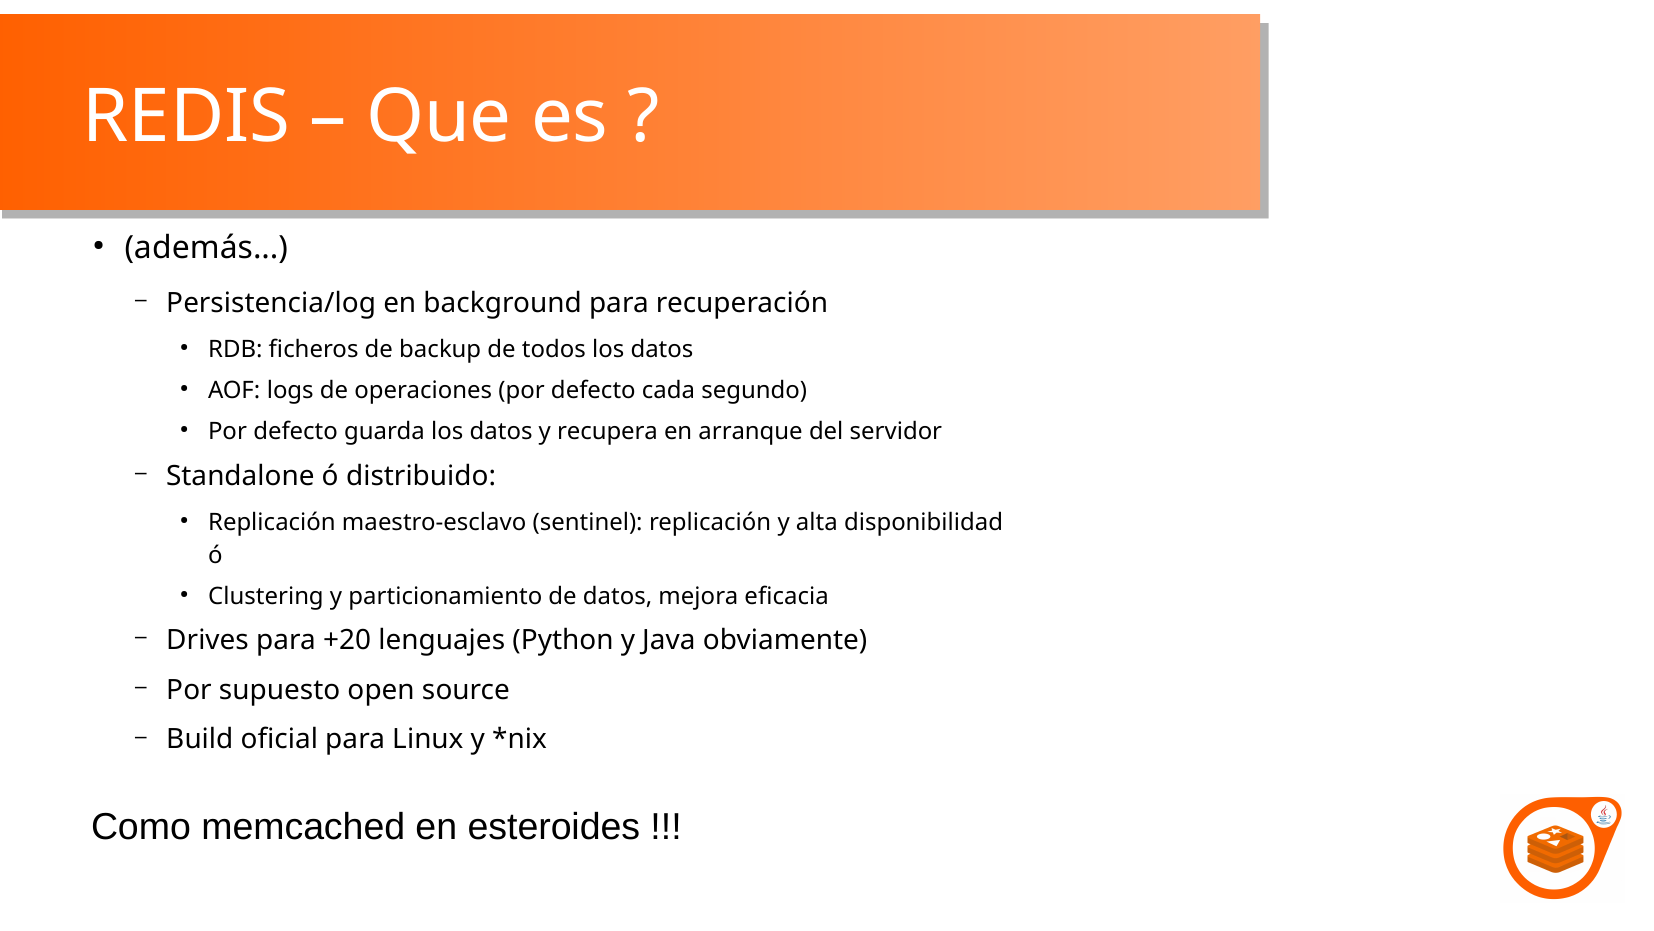

# REDIS – Que es ?
(además...)
Persistencia/log en background para recuperación
RDB: ficheros de backup de todos los datos
AOF: logs de operaciones (por defecto cada segundo)
Por defecto guarda los datos y recupera en arranque del servidor
Standalone ó distribuido:
Replicación maestro-esclavo (sentinel): replicación y alta disponibilidad
ó
Clustering y particionamiento de datos, mejora eficacia
Drives para +20 lenguajes (Python y Java obviamente)
Por supuesto open source
Build oficial para Linux y *nix
Como memcached en esteroides !!!